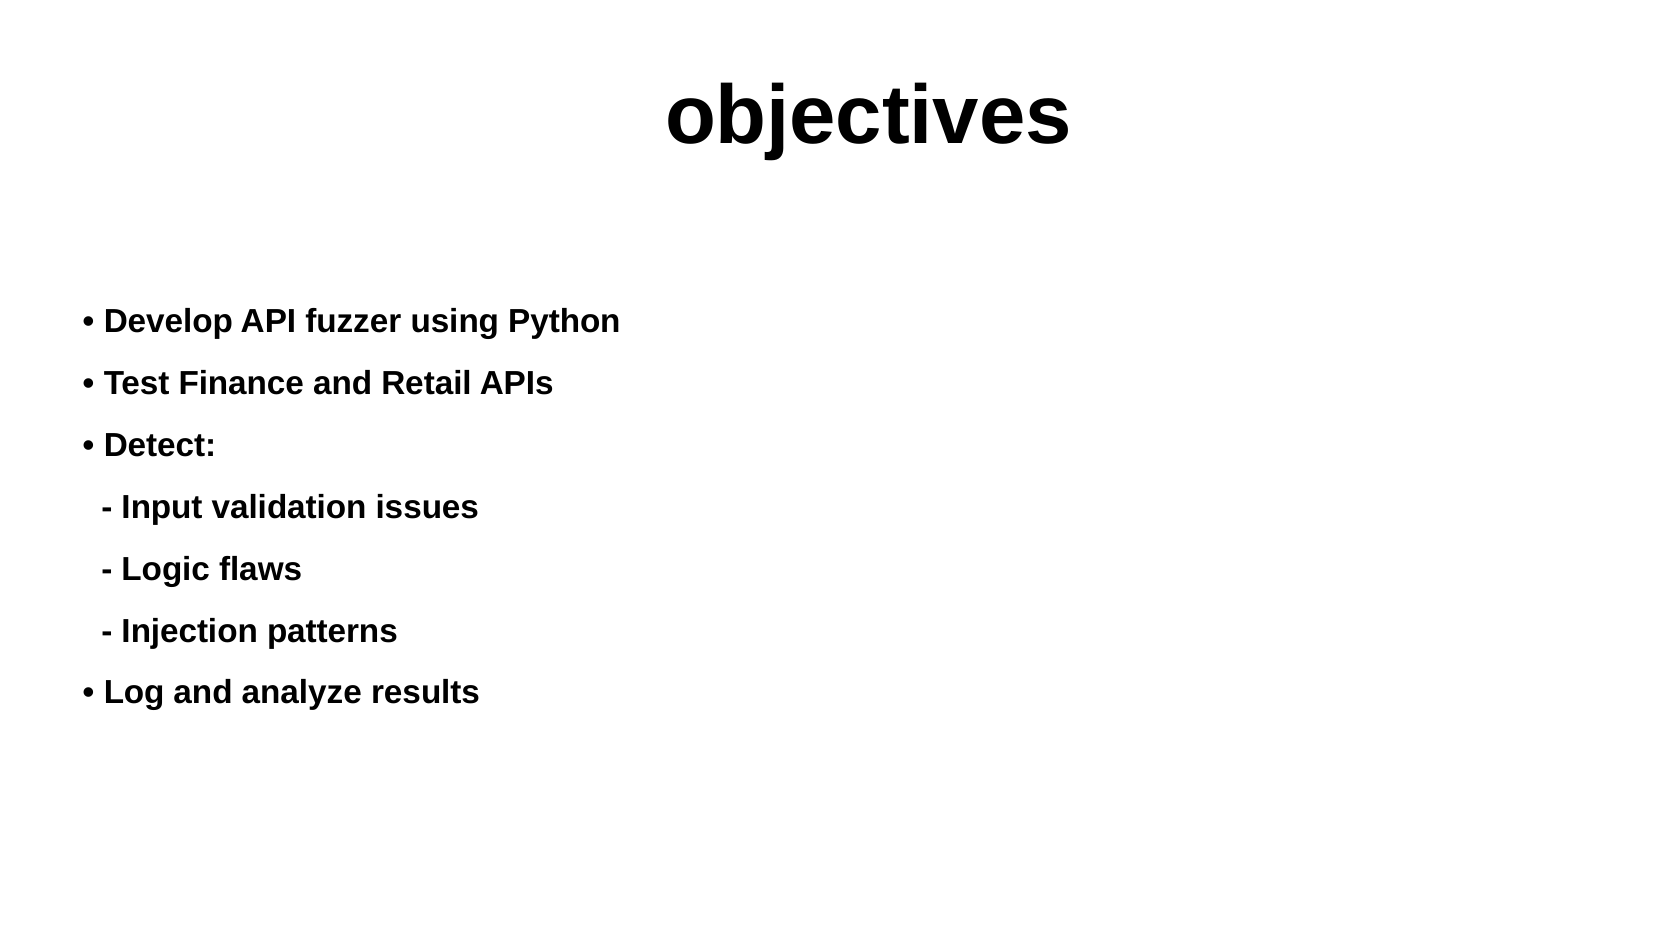

objectives
# • Develop API fuzzer using Python
• Test Finance and Retail APIs
• Detect:
 - Input validation issues
 - Logic flaws
 - Injection patterns
• Log and analyze results